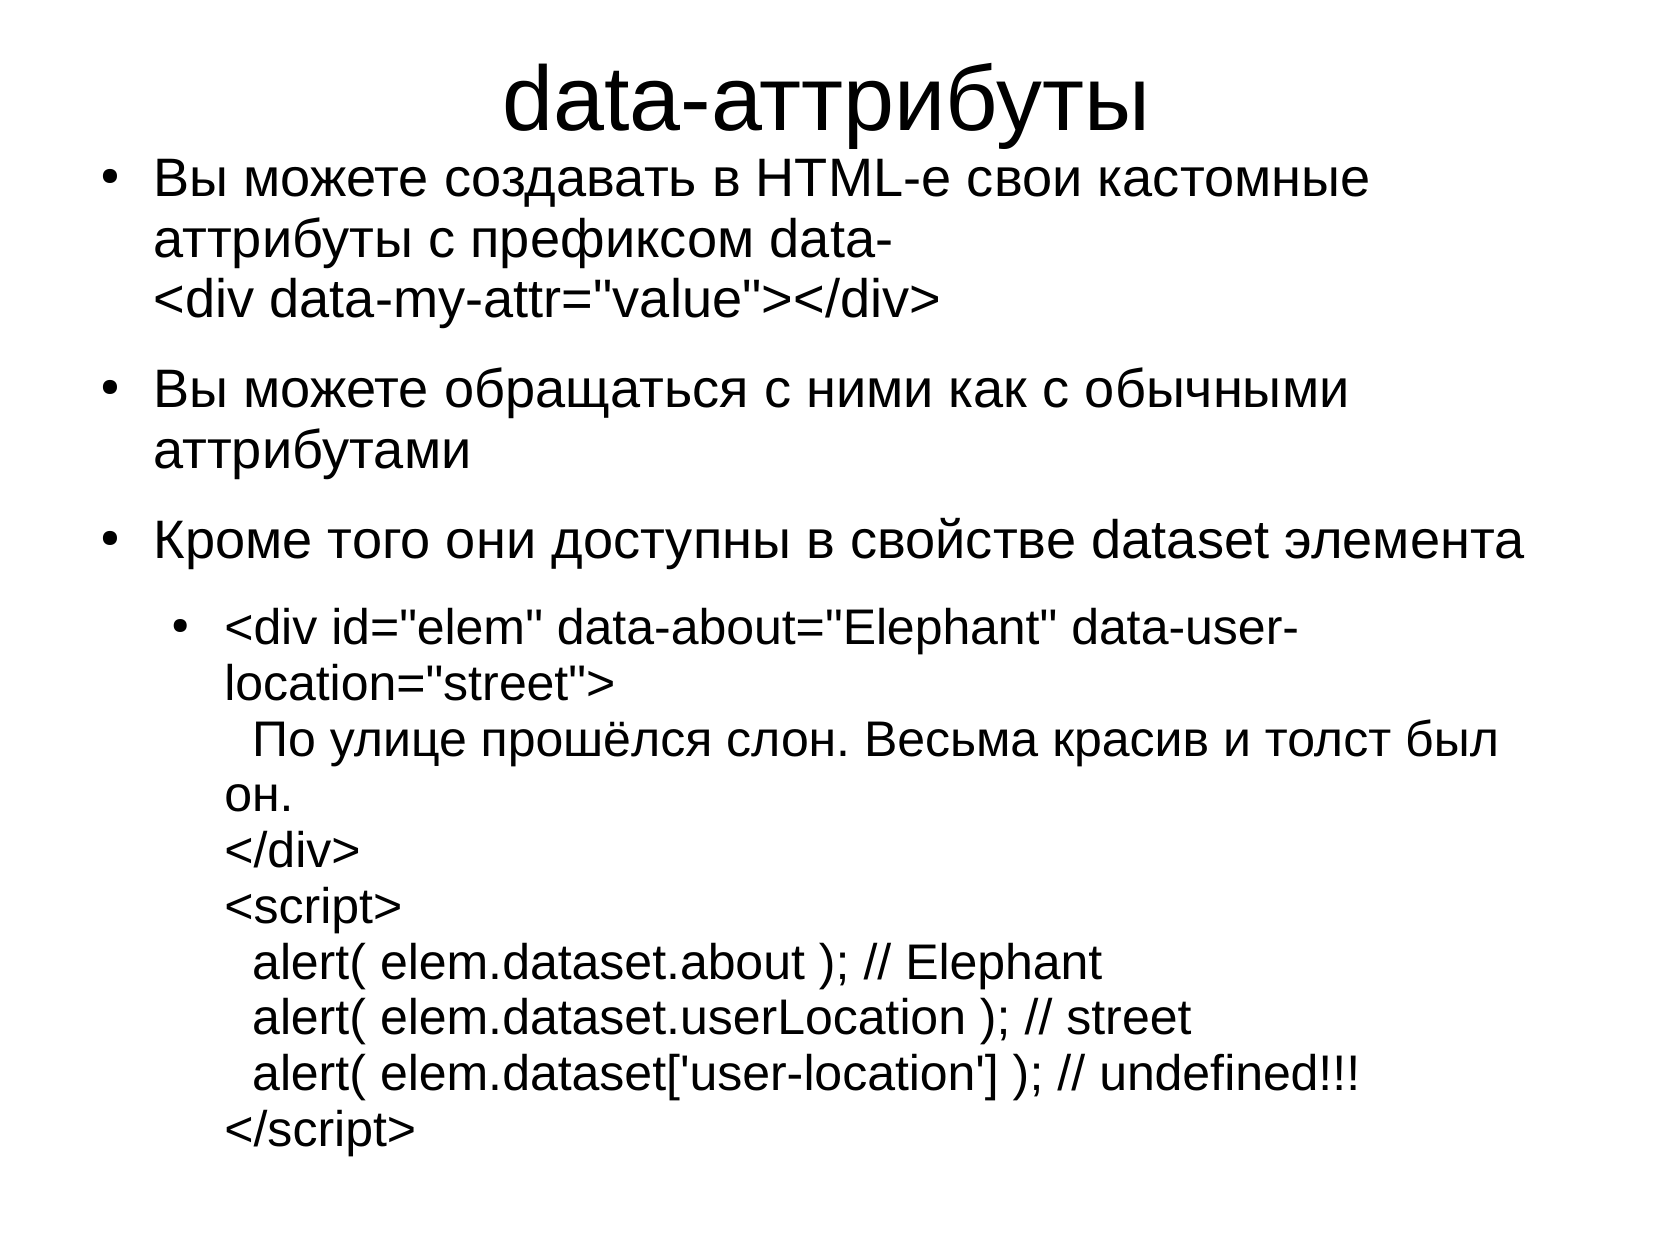

# data-аттрибуты
Вы можете создавать в HTML-е свои кастомные аттрибуты с префиксом data-
<div data-my-attr="value"></div>
Вы можете обращаться с ними как с обычными аттрибутами
Кроме того они доступны в свойстве dataset элемента
<div id="elem" data-about="Elephant" data-user-location="street">
 По улице прошёлся слон. Весьма красив и толст был он.
</div>
<script>
 alert( elem.dataset.about ); // Elephant
 alert( elem.dataset.userLocation ); // street
 alert( elem.dataset['user-location'] ); // undefined!!!
</script>